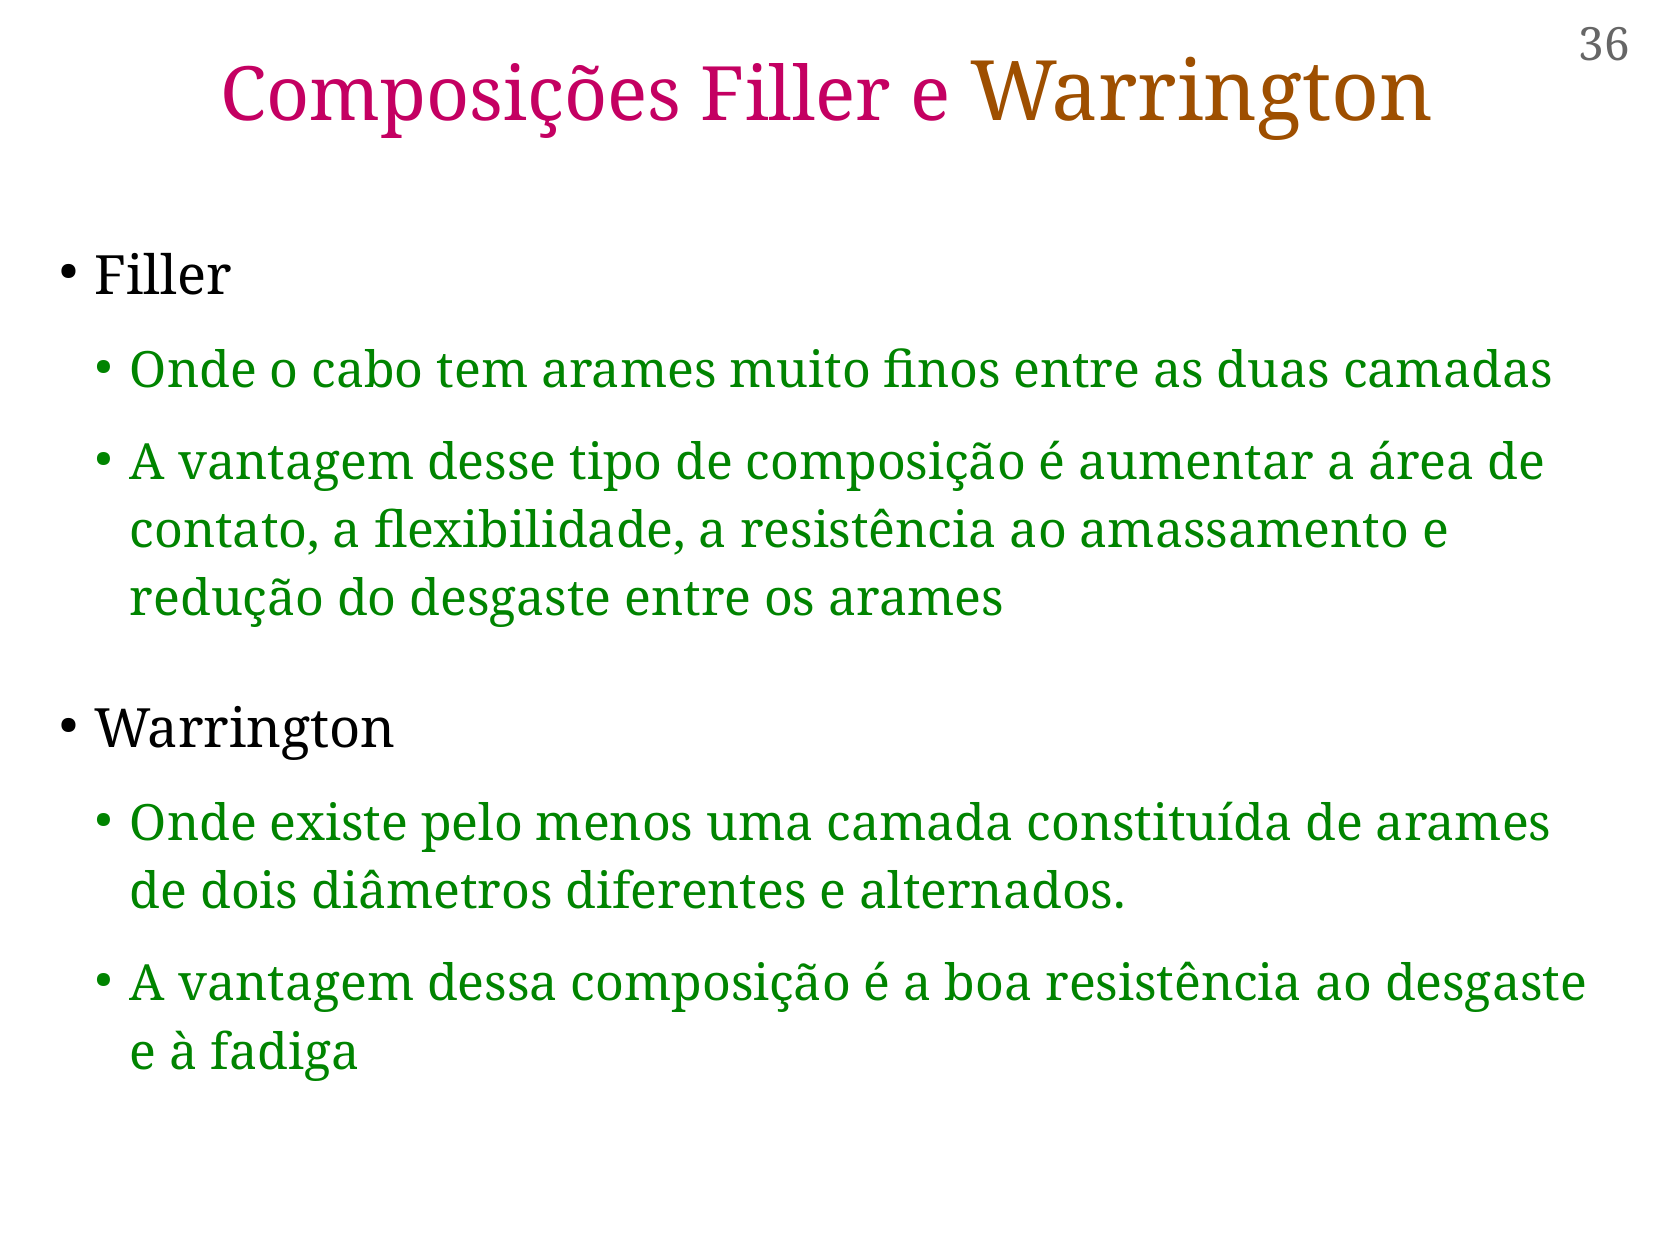

36
# Composições Filler e Warrington
Filler
Onde o cabo tem arames muito finos entre as duas camadas
A vantagem desse tipo de composição é aumentar a área de contato, a flexibilidade, a resistência ao amassamento e redução do desgaste entre os arames
Warrington
Onde existe pelo menos uma camada constituída de arames de dois diâmetros diferentes e alternados.
A vantagem dessa composição é a boa resistência ao desgaste e à fadiga